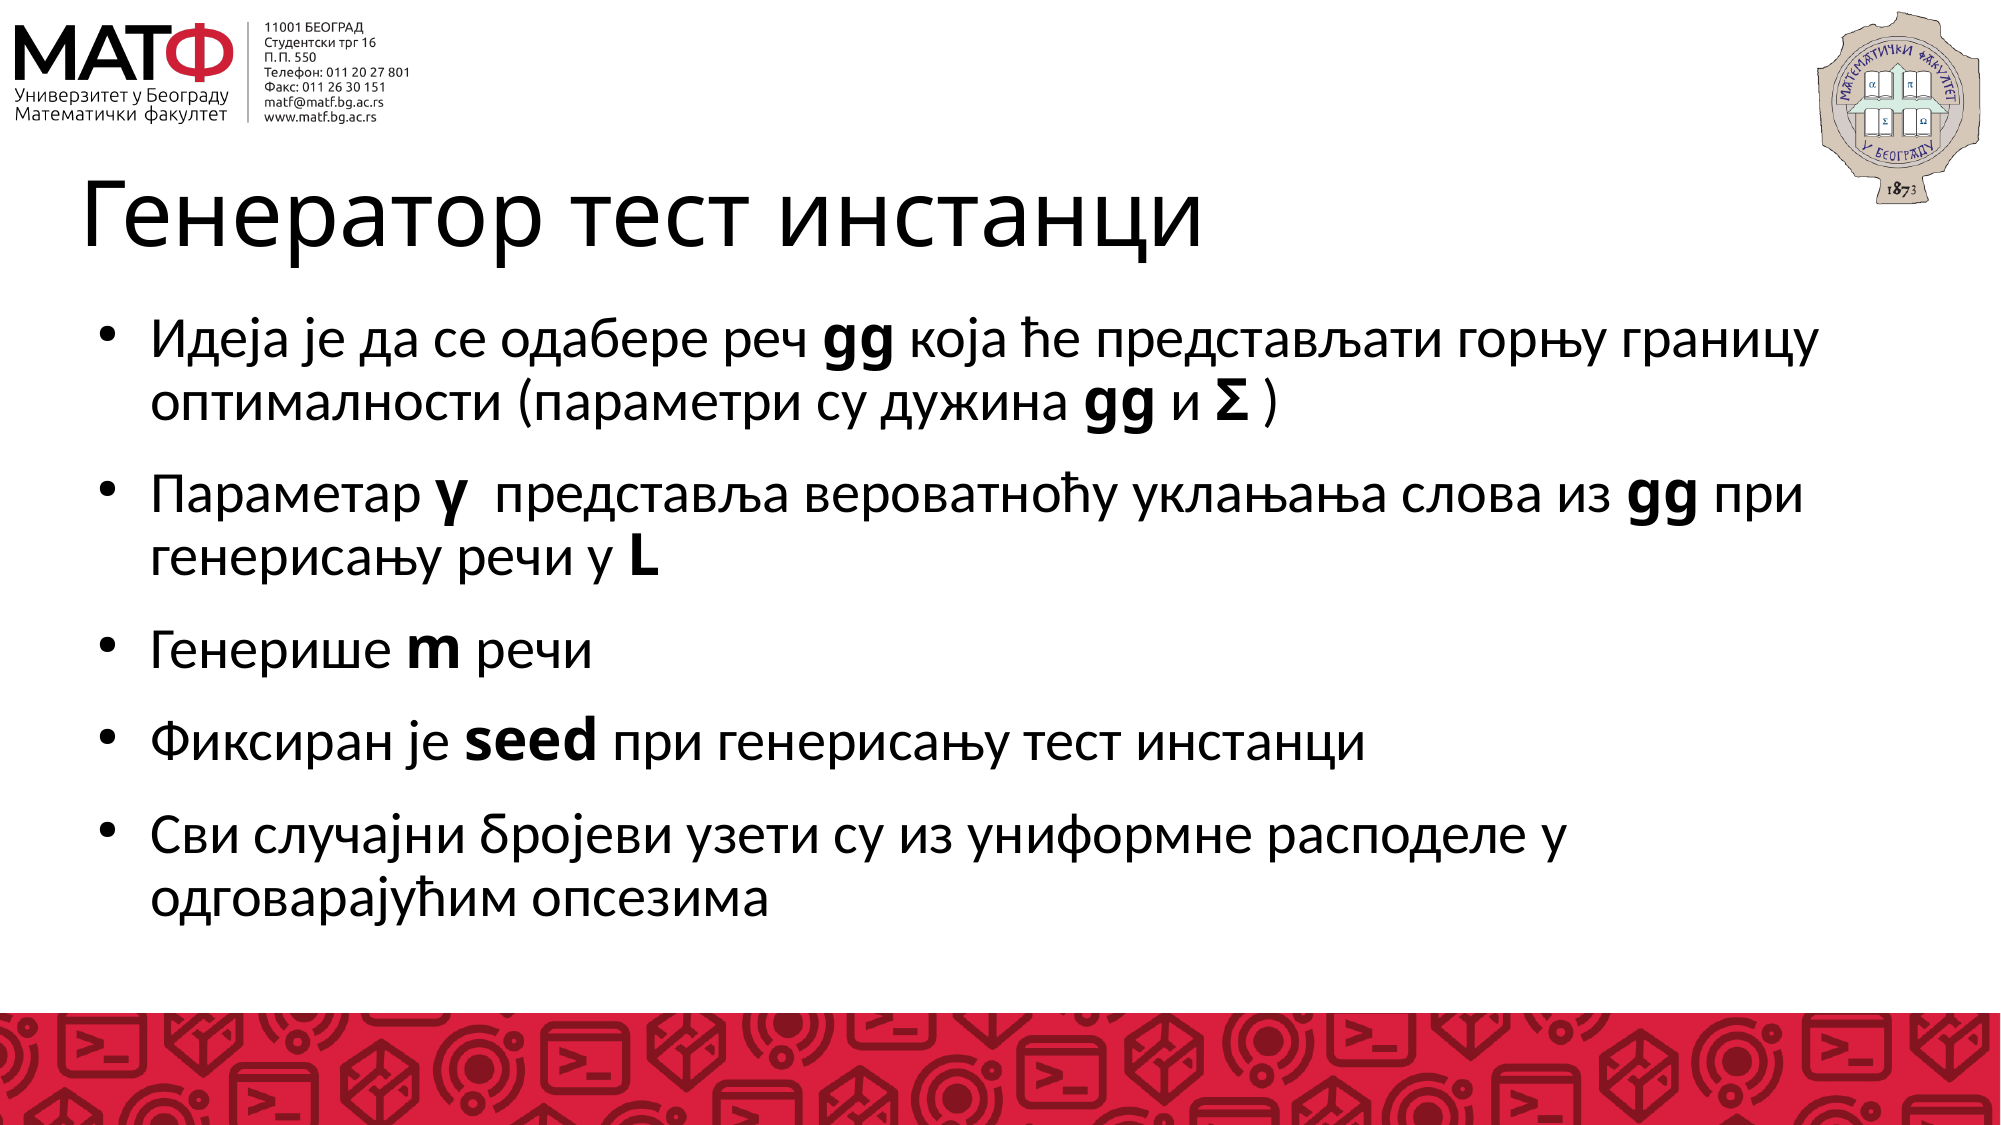

# Генератор тест инстанци
Идеја је да се одабере реч gg која ће представљати горњу границу оптималности (параметри су дужина gg и Σ )
Параметар γ представља вероватноћу уклањања слова из gg при генерисању речи у L
Генерише m речи
Фиксиран је seed при генерисању тест инстанци
Сви случајни бројеви узети су из униформне расподеле у одговарајућим опсезима